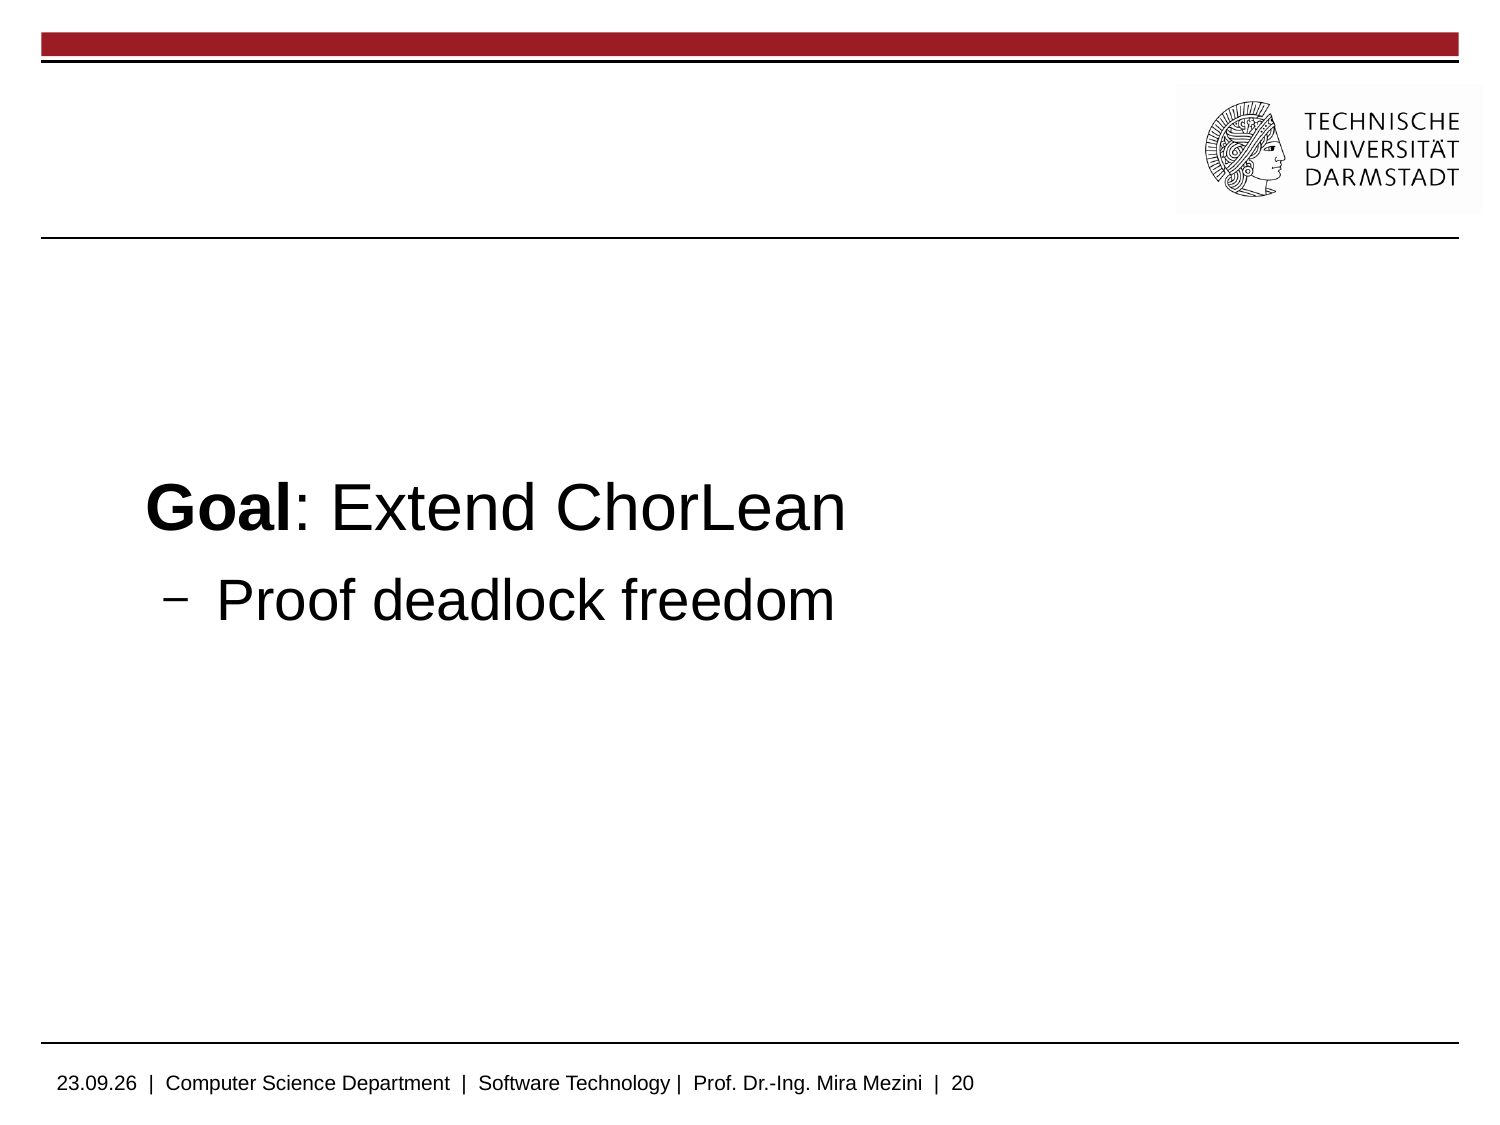

#
Goal: Extend ChorLean
Proof deadlock freedom